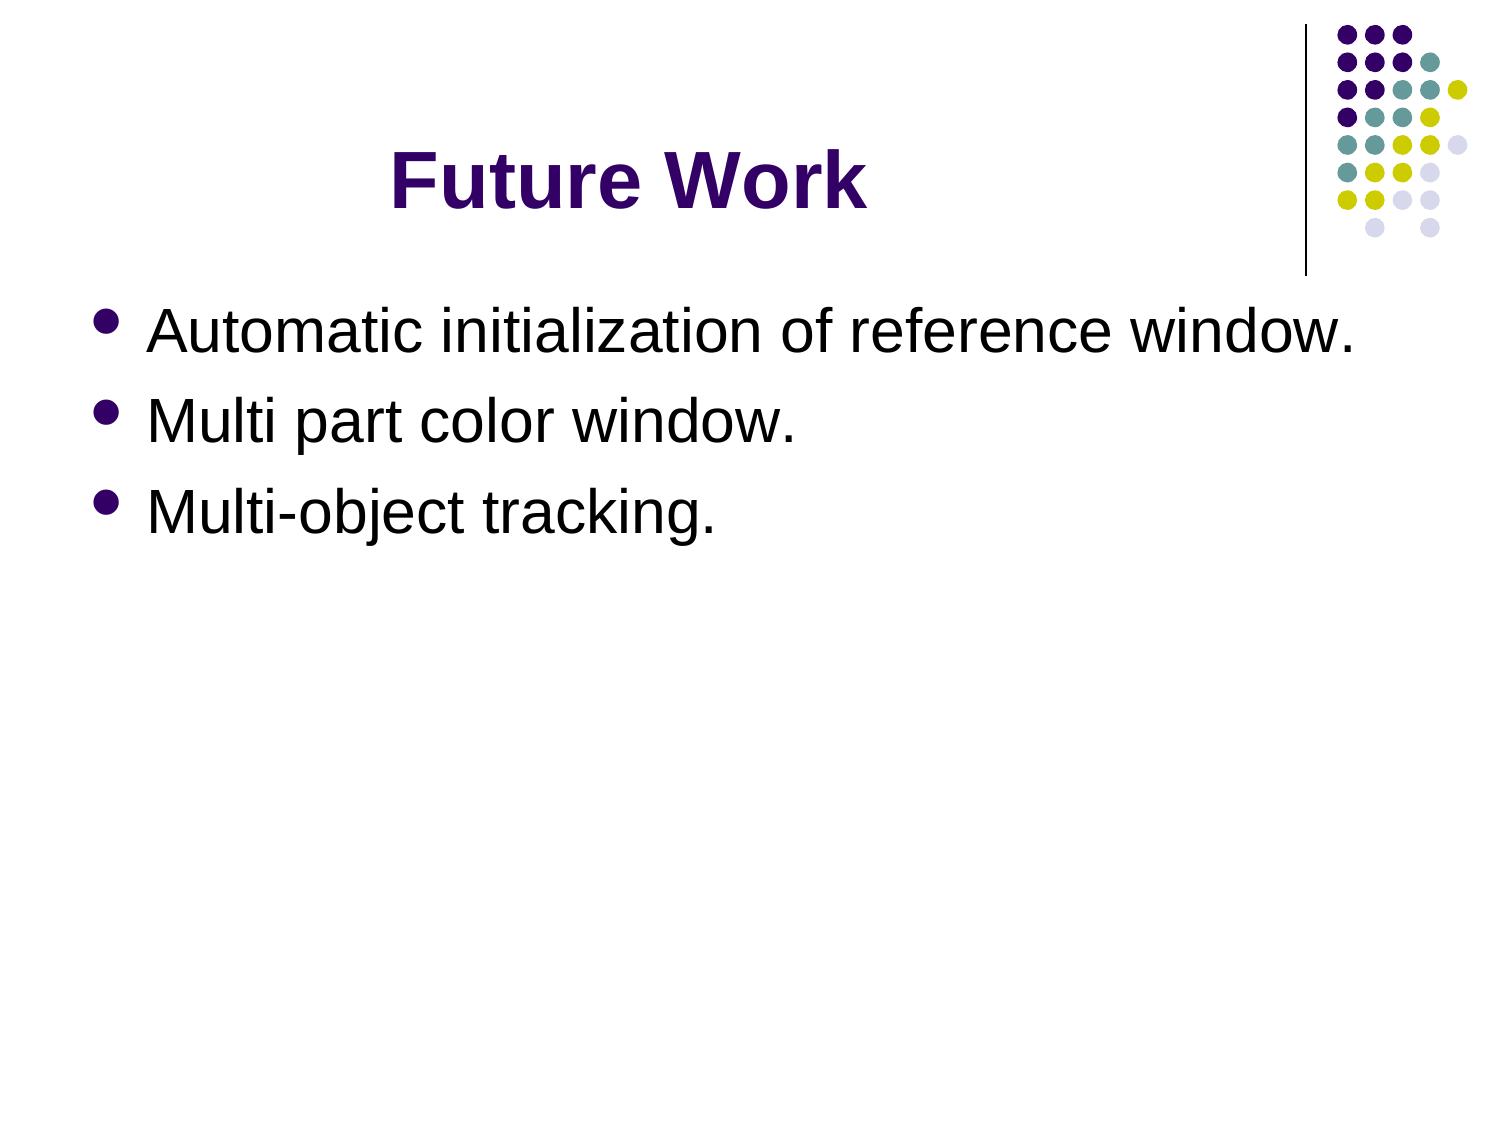

# Future Work
Automatic initialization of reference window.
Multi part color window.
Multi-object tracking.